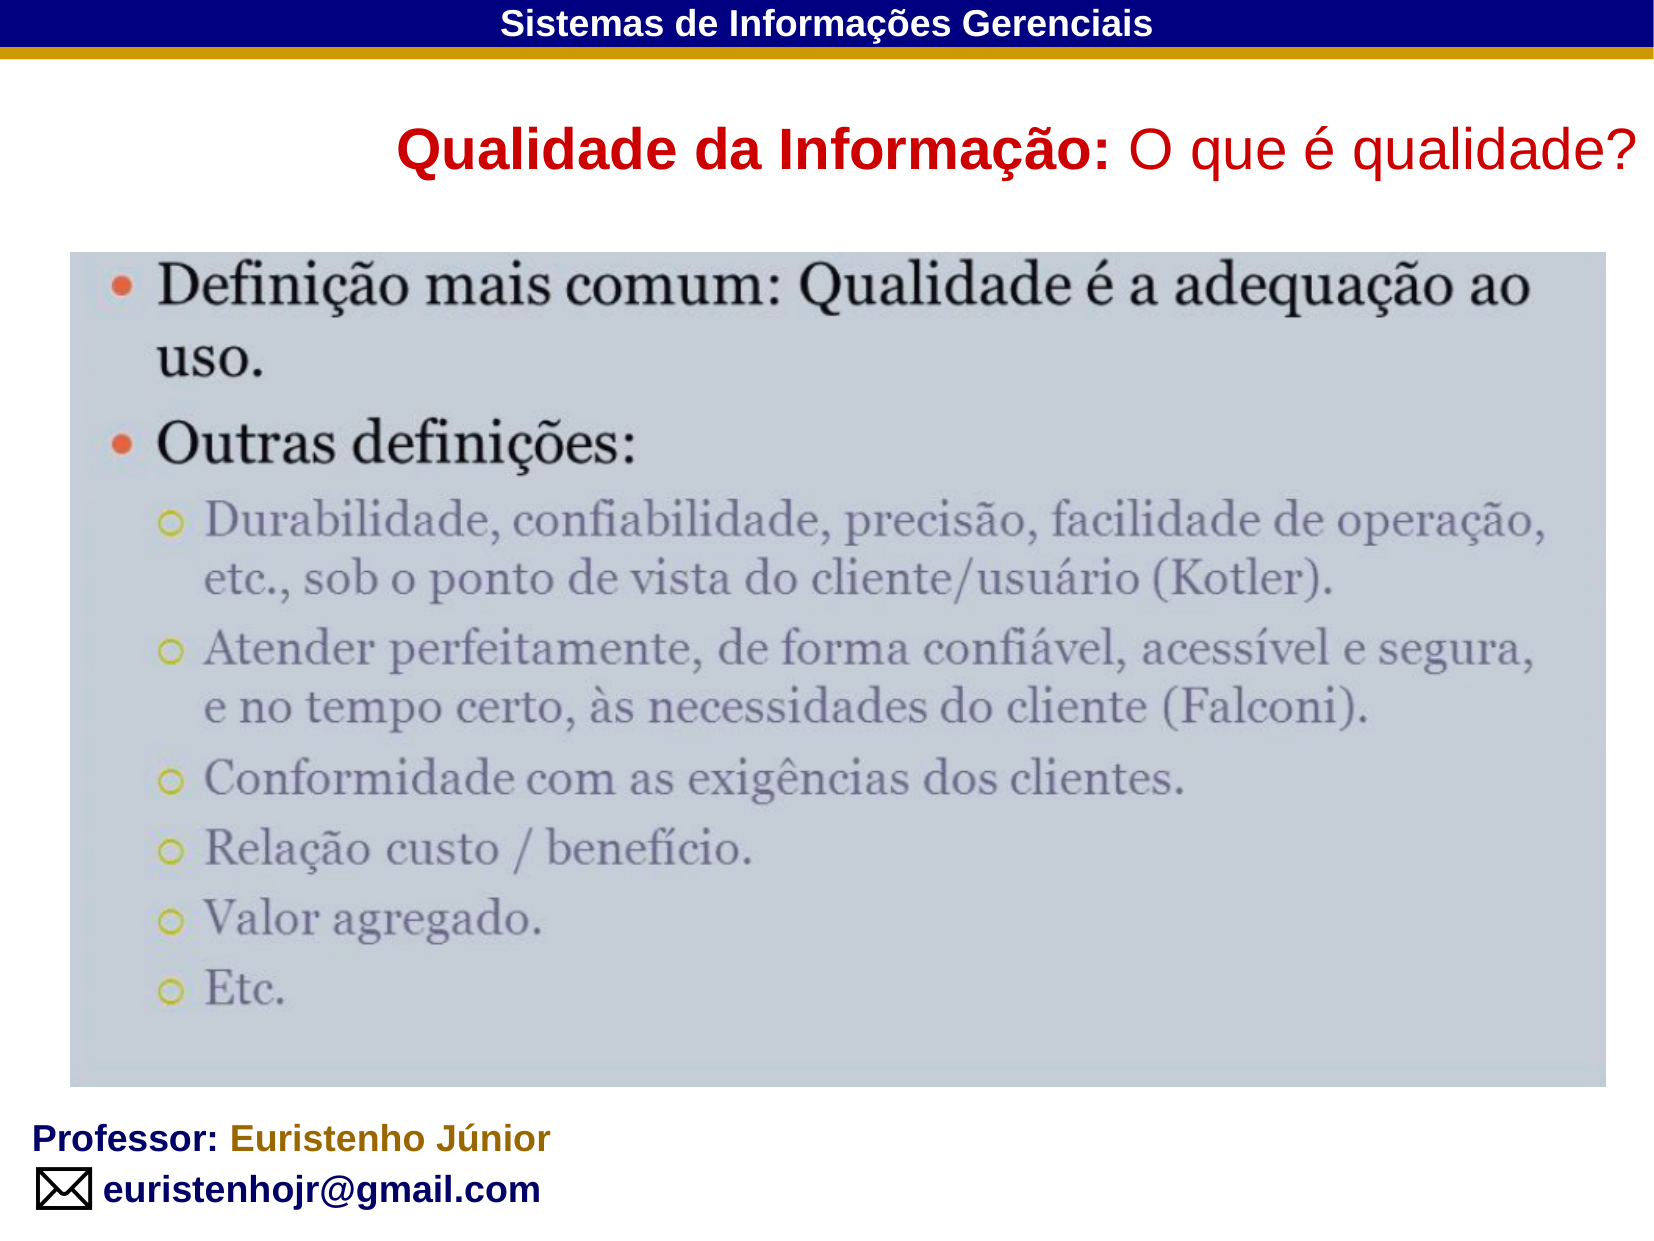

Empreendedorismo
Sistemas de Informações Gerenciais
Qualidade da Informação: O que é qualidade?
Professor: Euristenho Júnior
euristenhojr@gmail.com